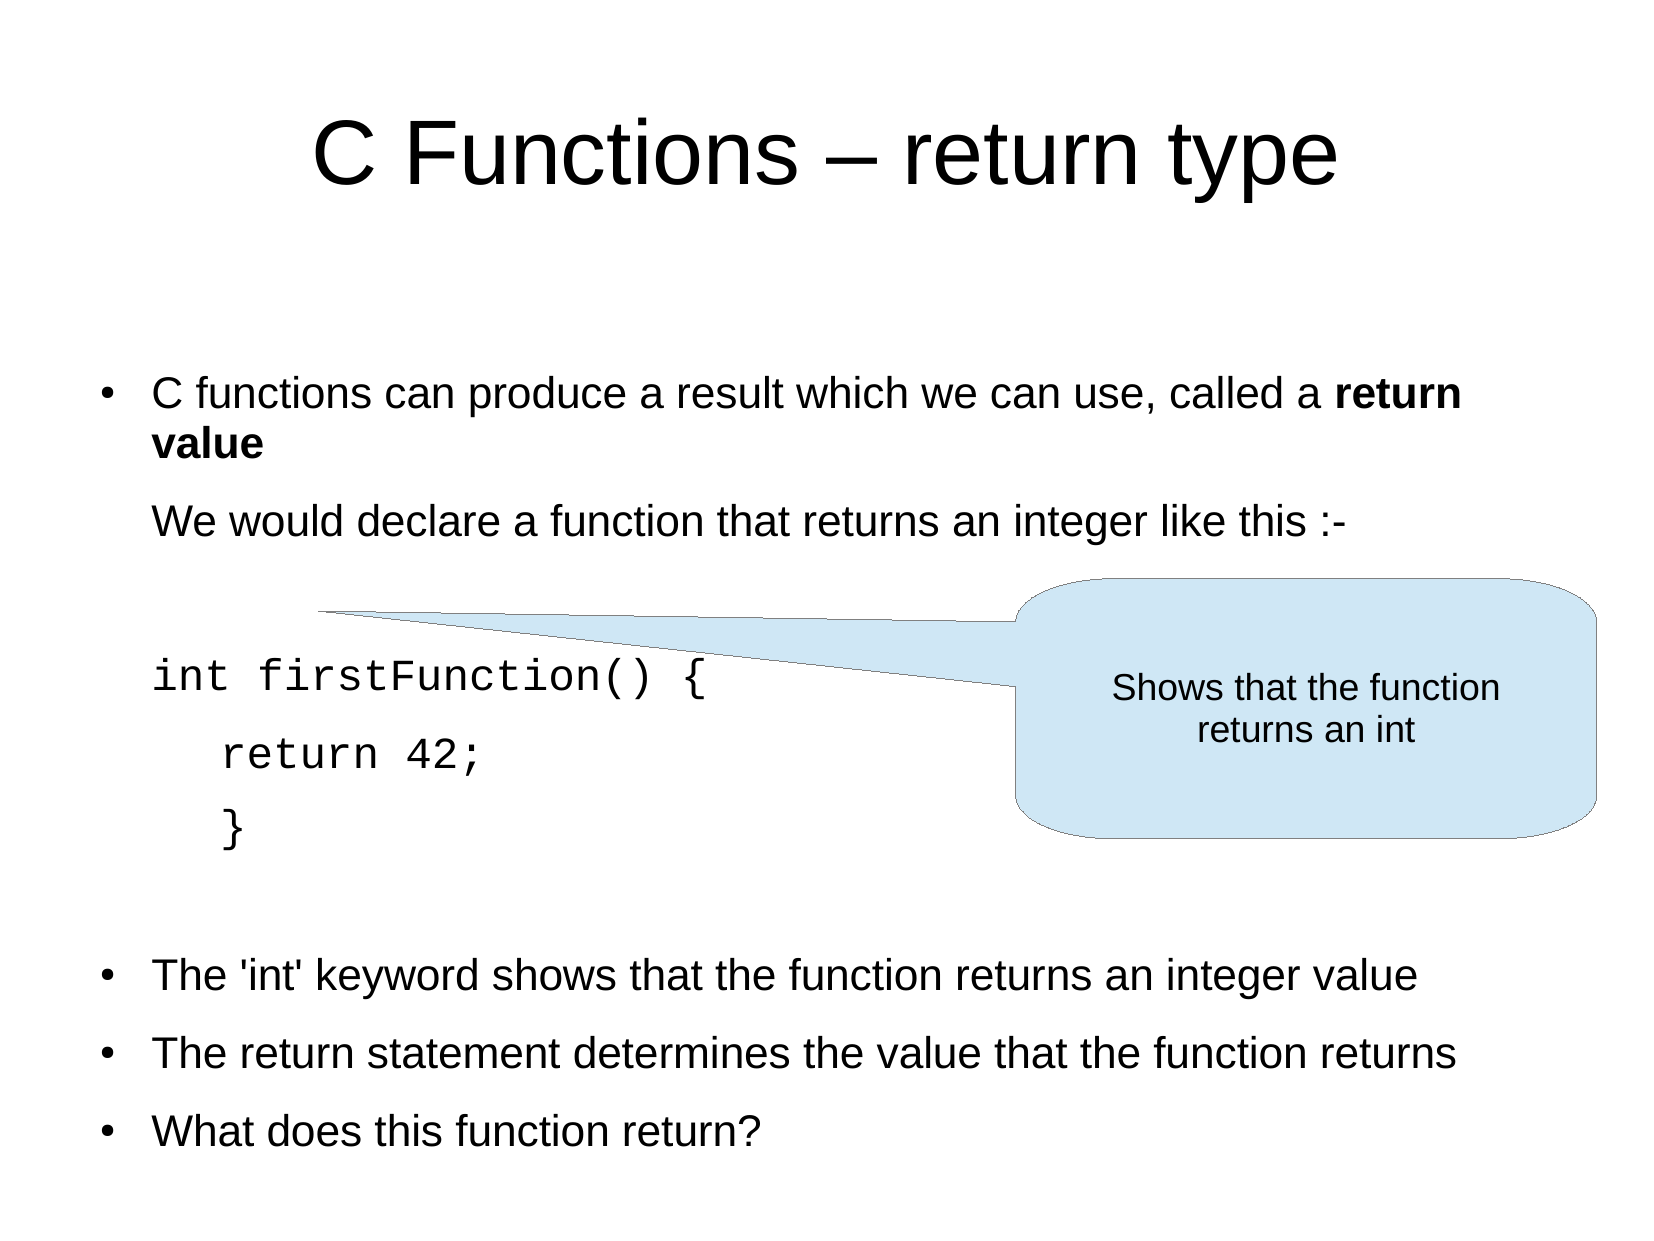

# C Functions – return type
C functions can produce a result which we can use, called a return value
We would declare a function that returns an integer like this :-
int firstFunction() {
return 42;
}
The 'int' keyword shows that the function returns an integer value
The return statement determines the value that the function returns
What does this function return?
Shows that the function
returns an int